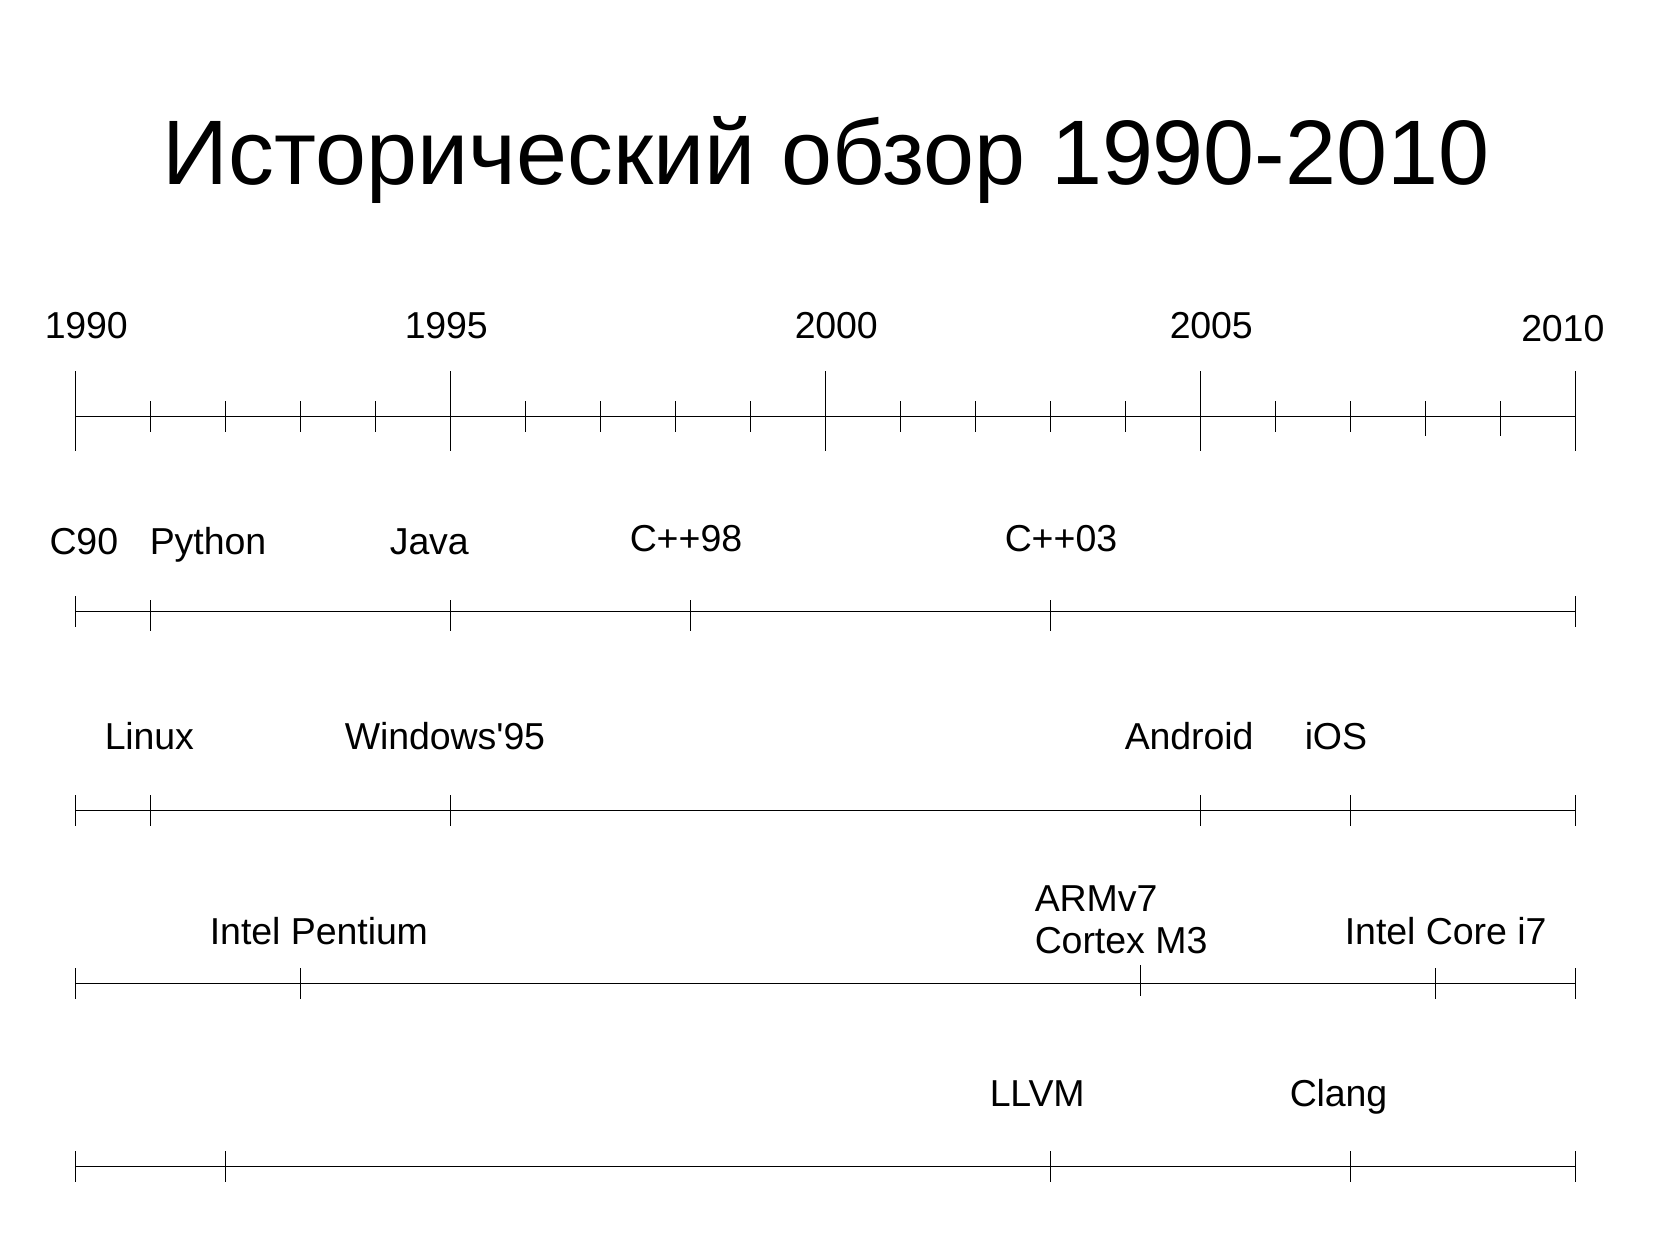

# Исторический обзор 1990-2010
1990
1995
2000
2005
2010
C++98
C++03
C90
Python
Java
Linux
Windows'95
Android
iOS
ARMv7
Cortex M3
Intel Pentium
Intel Core i7
LLVM
Clang